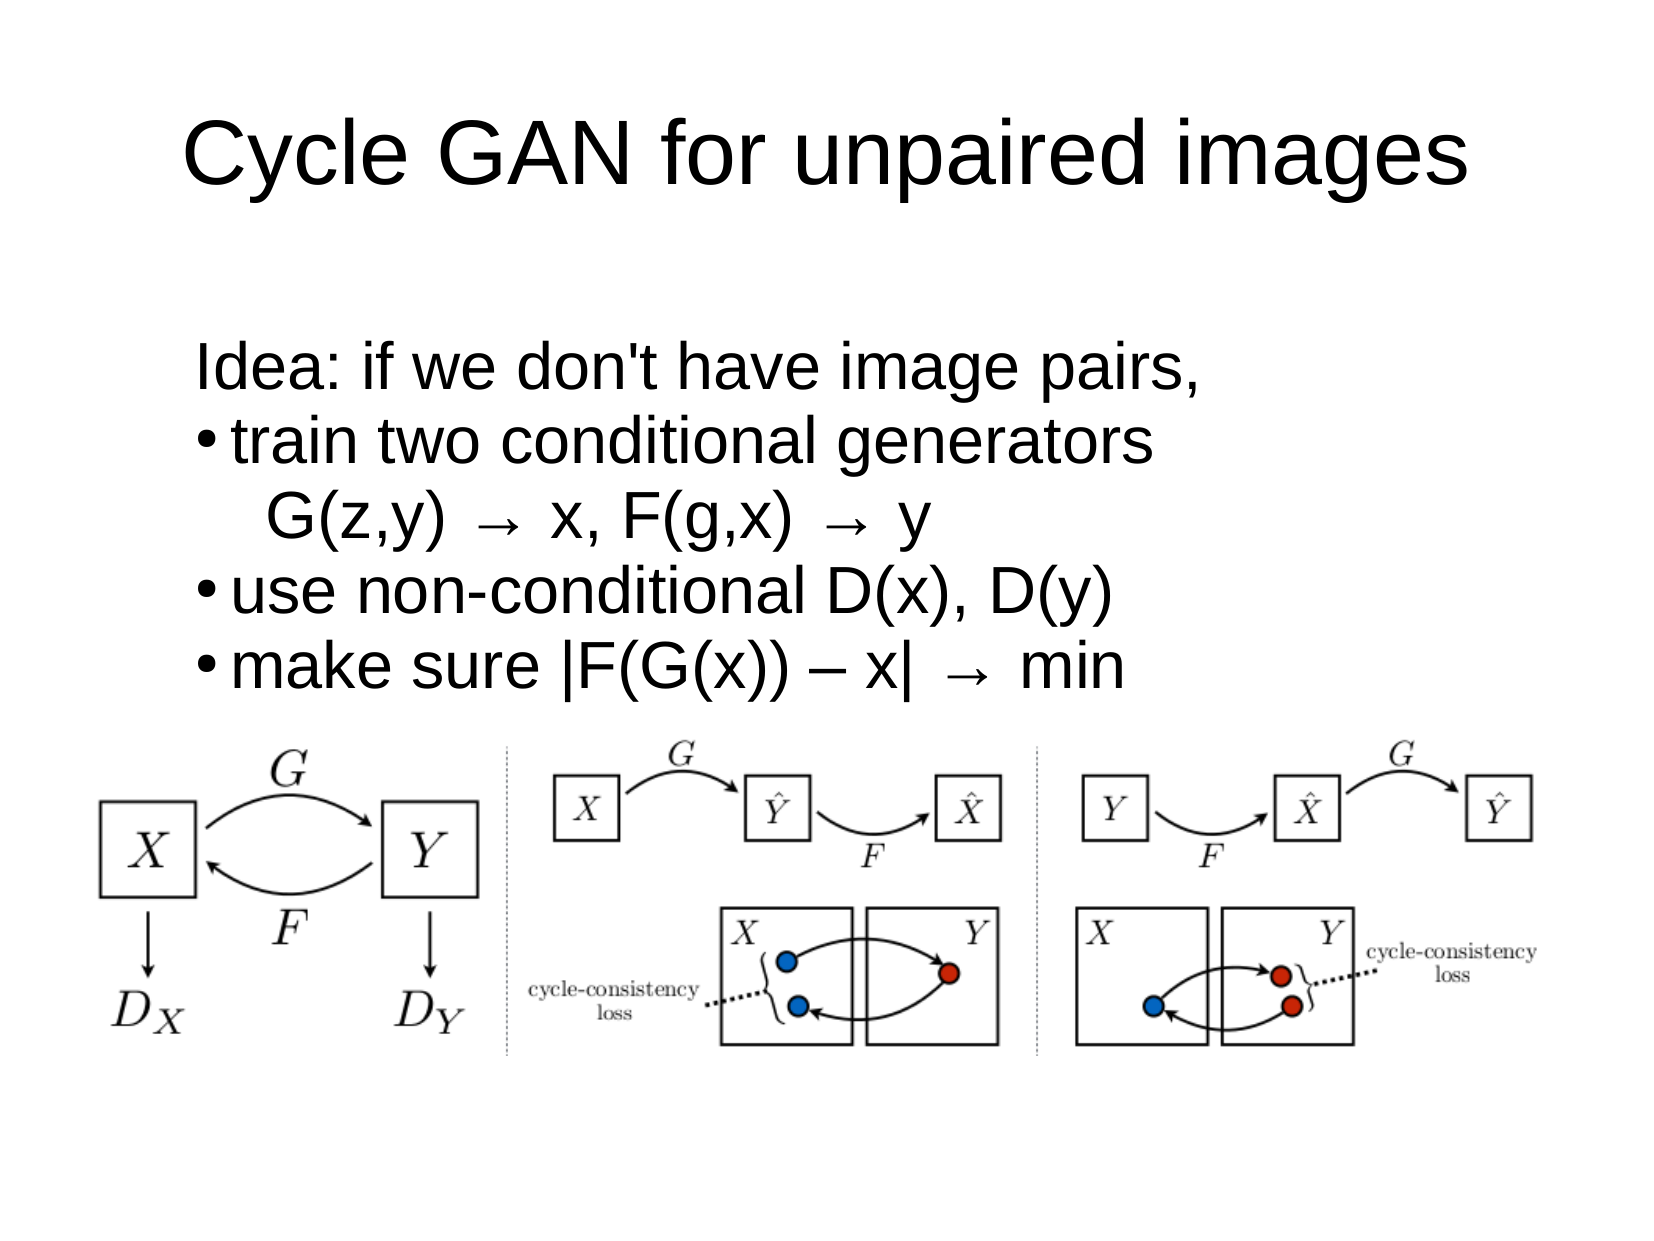

# Cycle GAN for unpaired images
Idea: if we don't have image pairs,
train two conditional generators
G(z,y) → x, F(g,x) → y
use non-conditional D(x), D(y)
make sure |F(G(x)) – x| → min